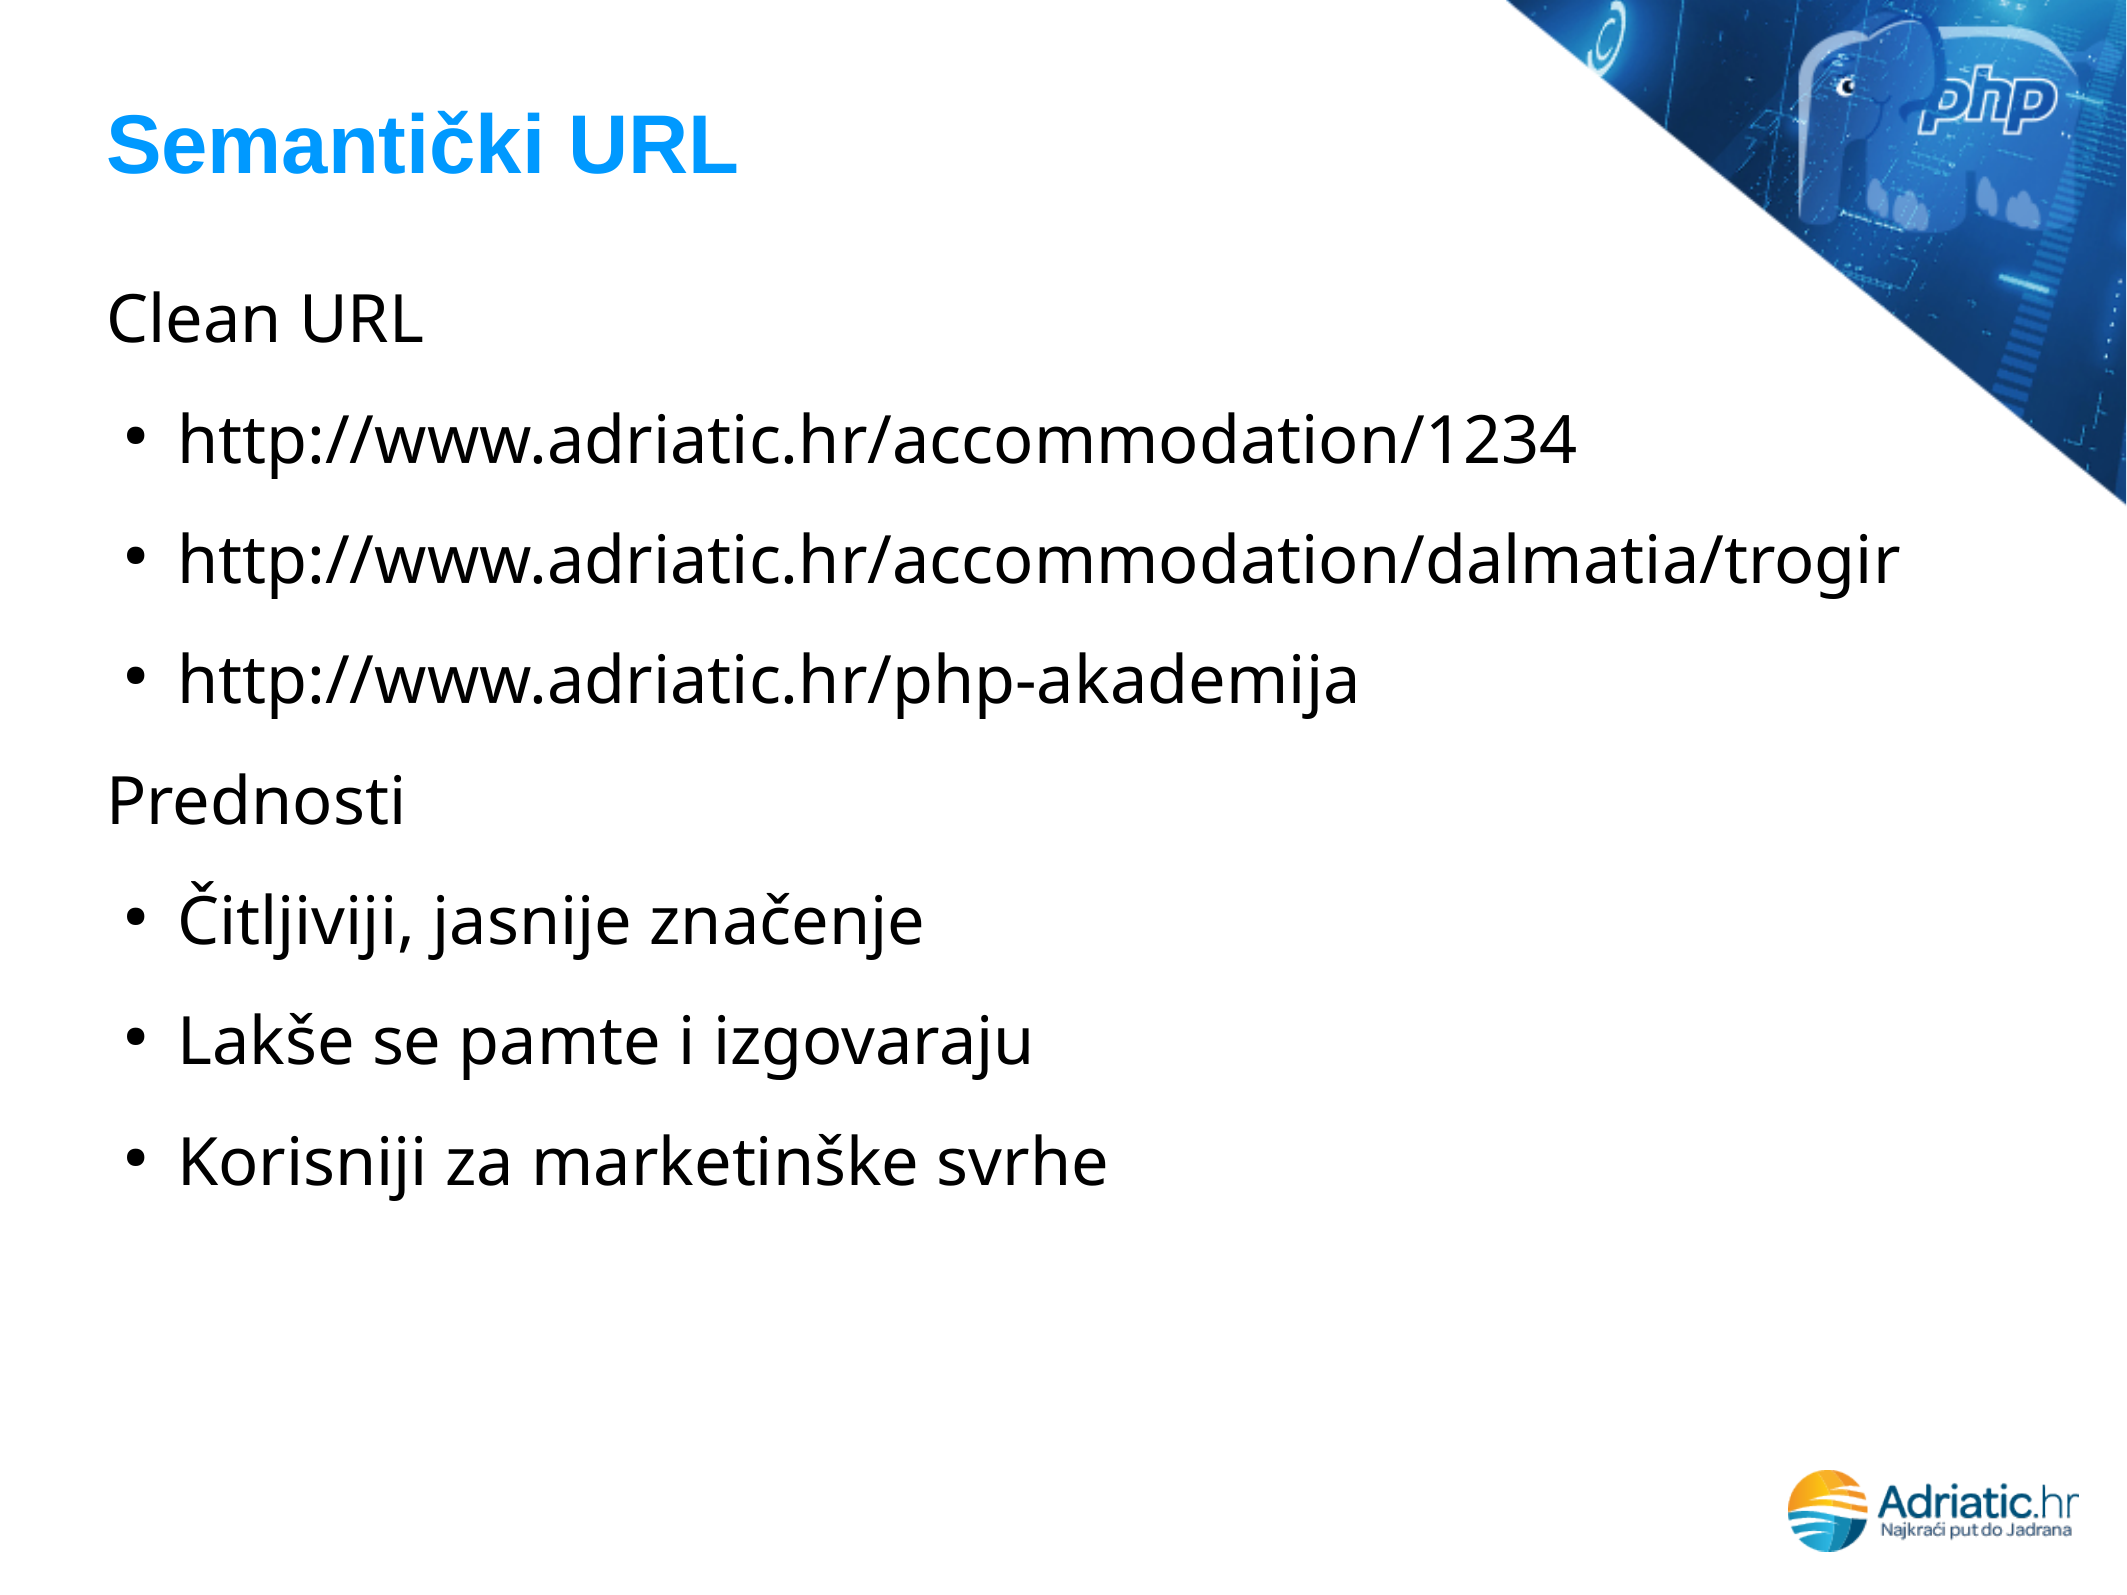

# Semantički URL
Clean URL
http://www.adriatic.hr/accommodation/1234
http://www.adriatic.hr/accommodation/dalmatia/trogir
http://www.adriatic.hr/php-akademija
Prednosti
Čitljiviji, jasnije značenje
Lakše se pamte i izgovaraju
Korisniji za marketinške svrhe